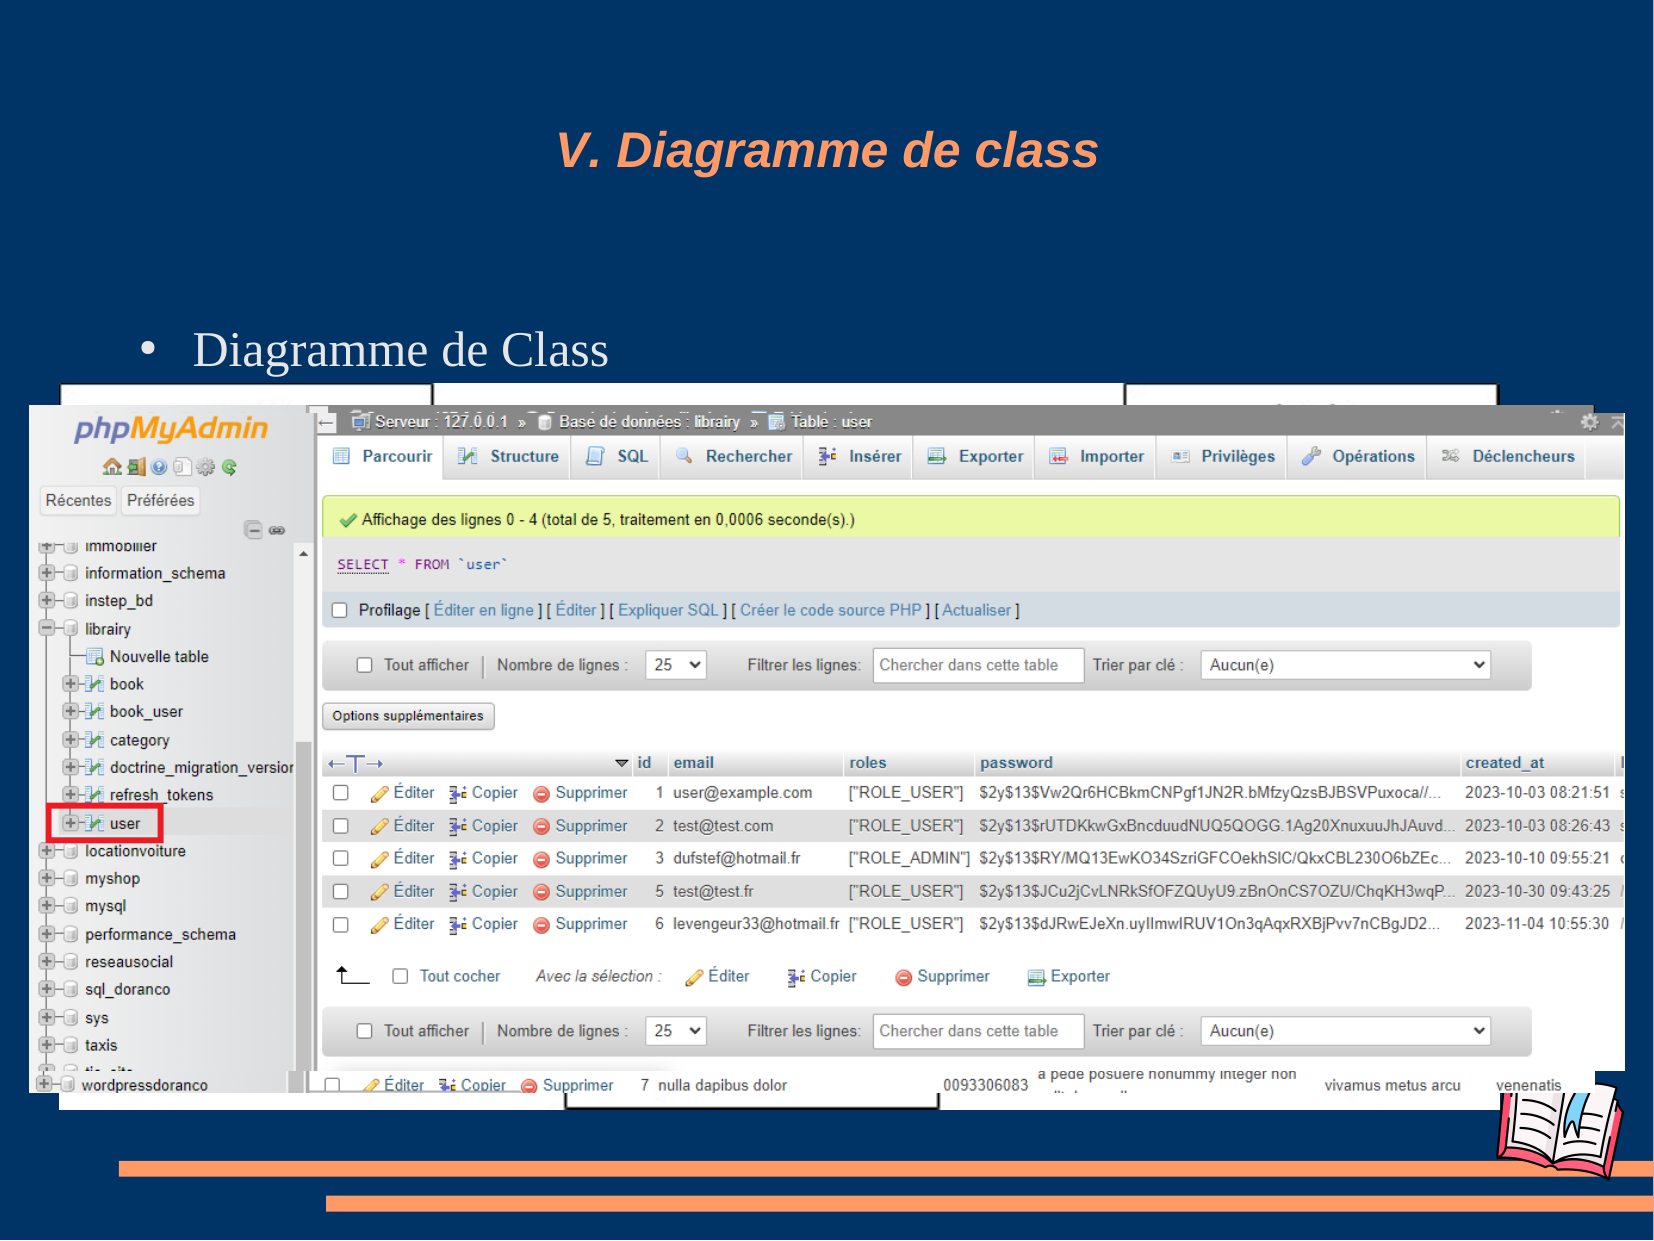

# V. Diagramme de class
Diagramme de Class